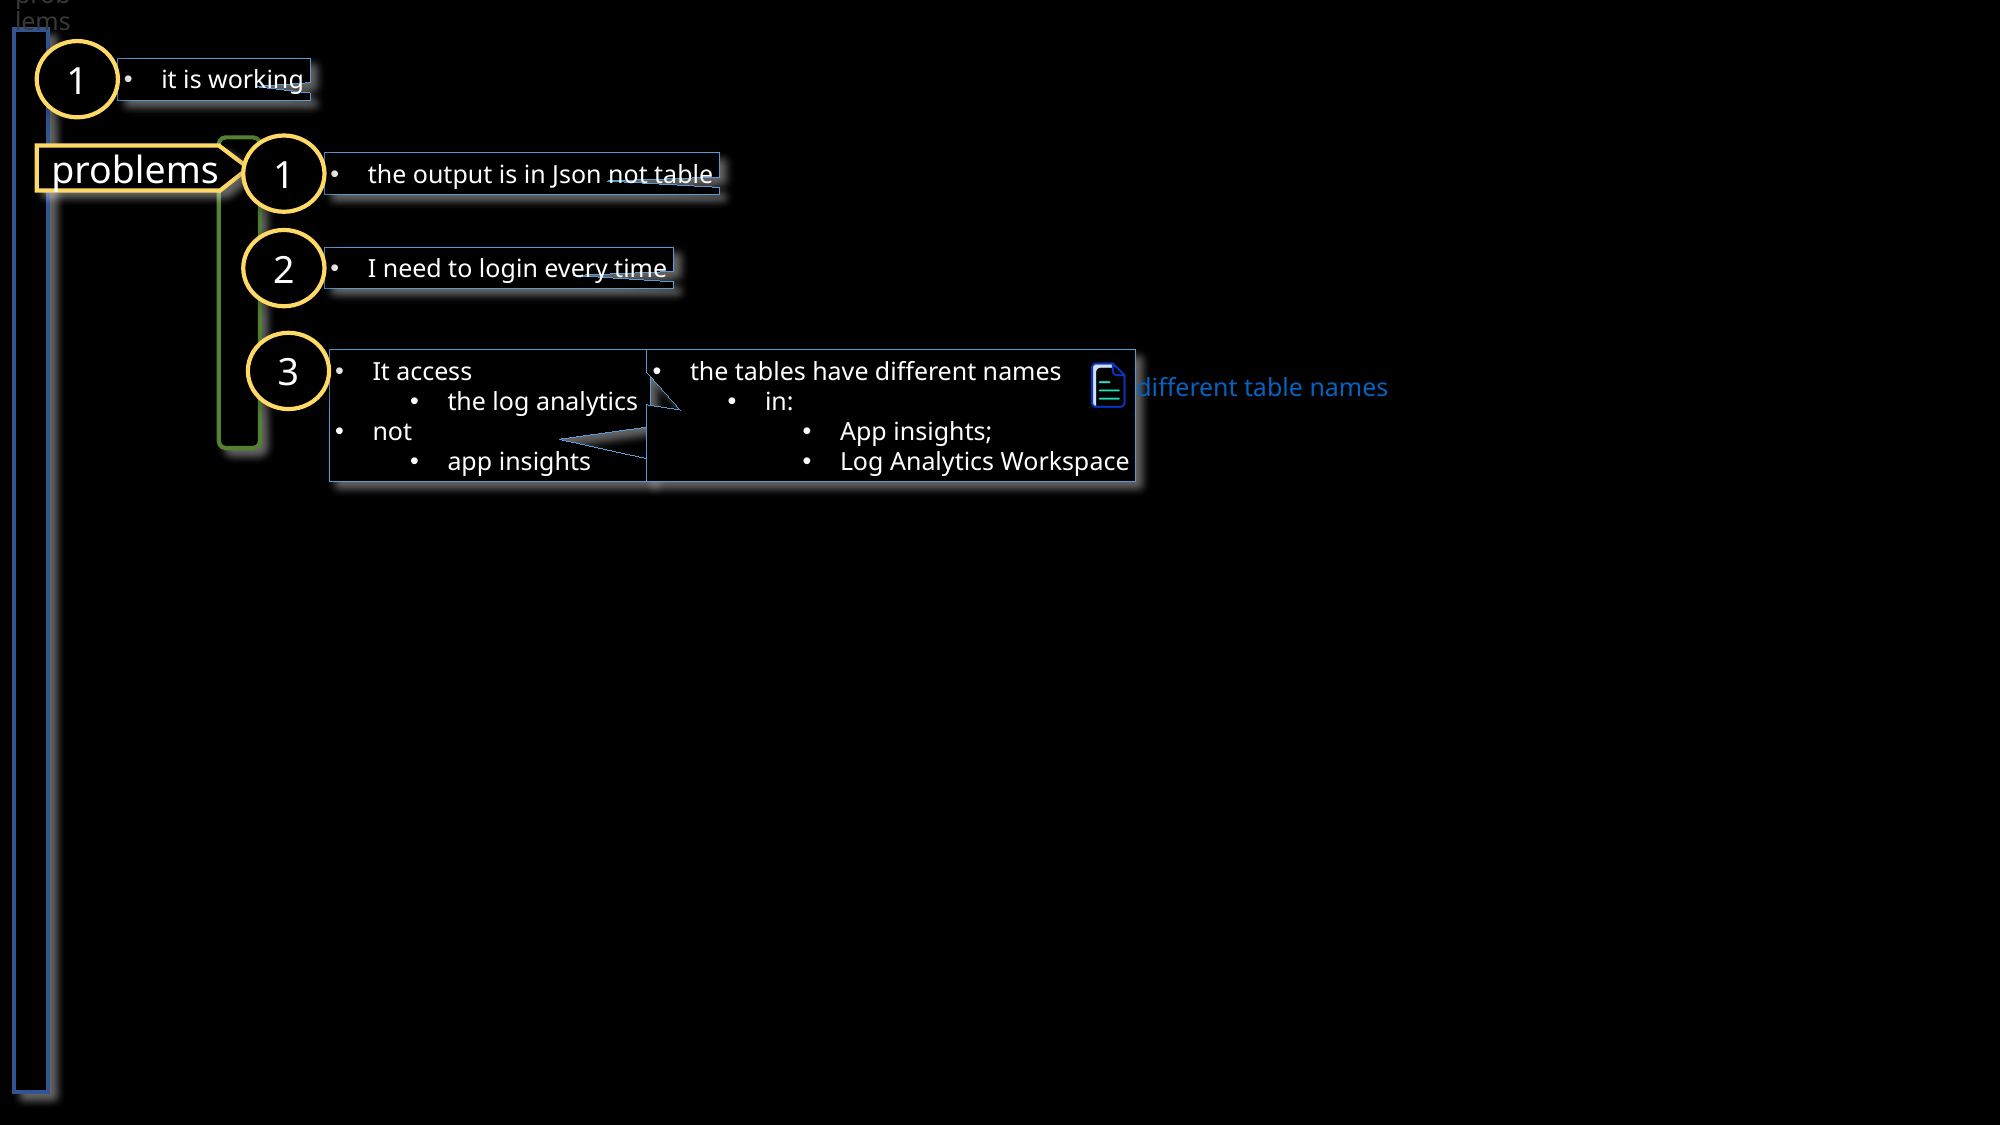

# 7. problems
1
it is working
1
problems
the output is in Json not table
2
I need to login every time
3
It access
the log analytics
not
app insights
the tables have different names
in:
App insights;
Log Analytics Workspace
different table names